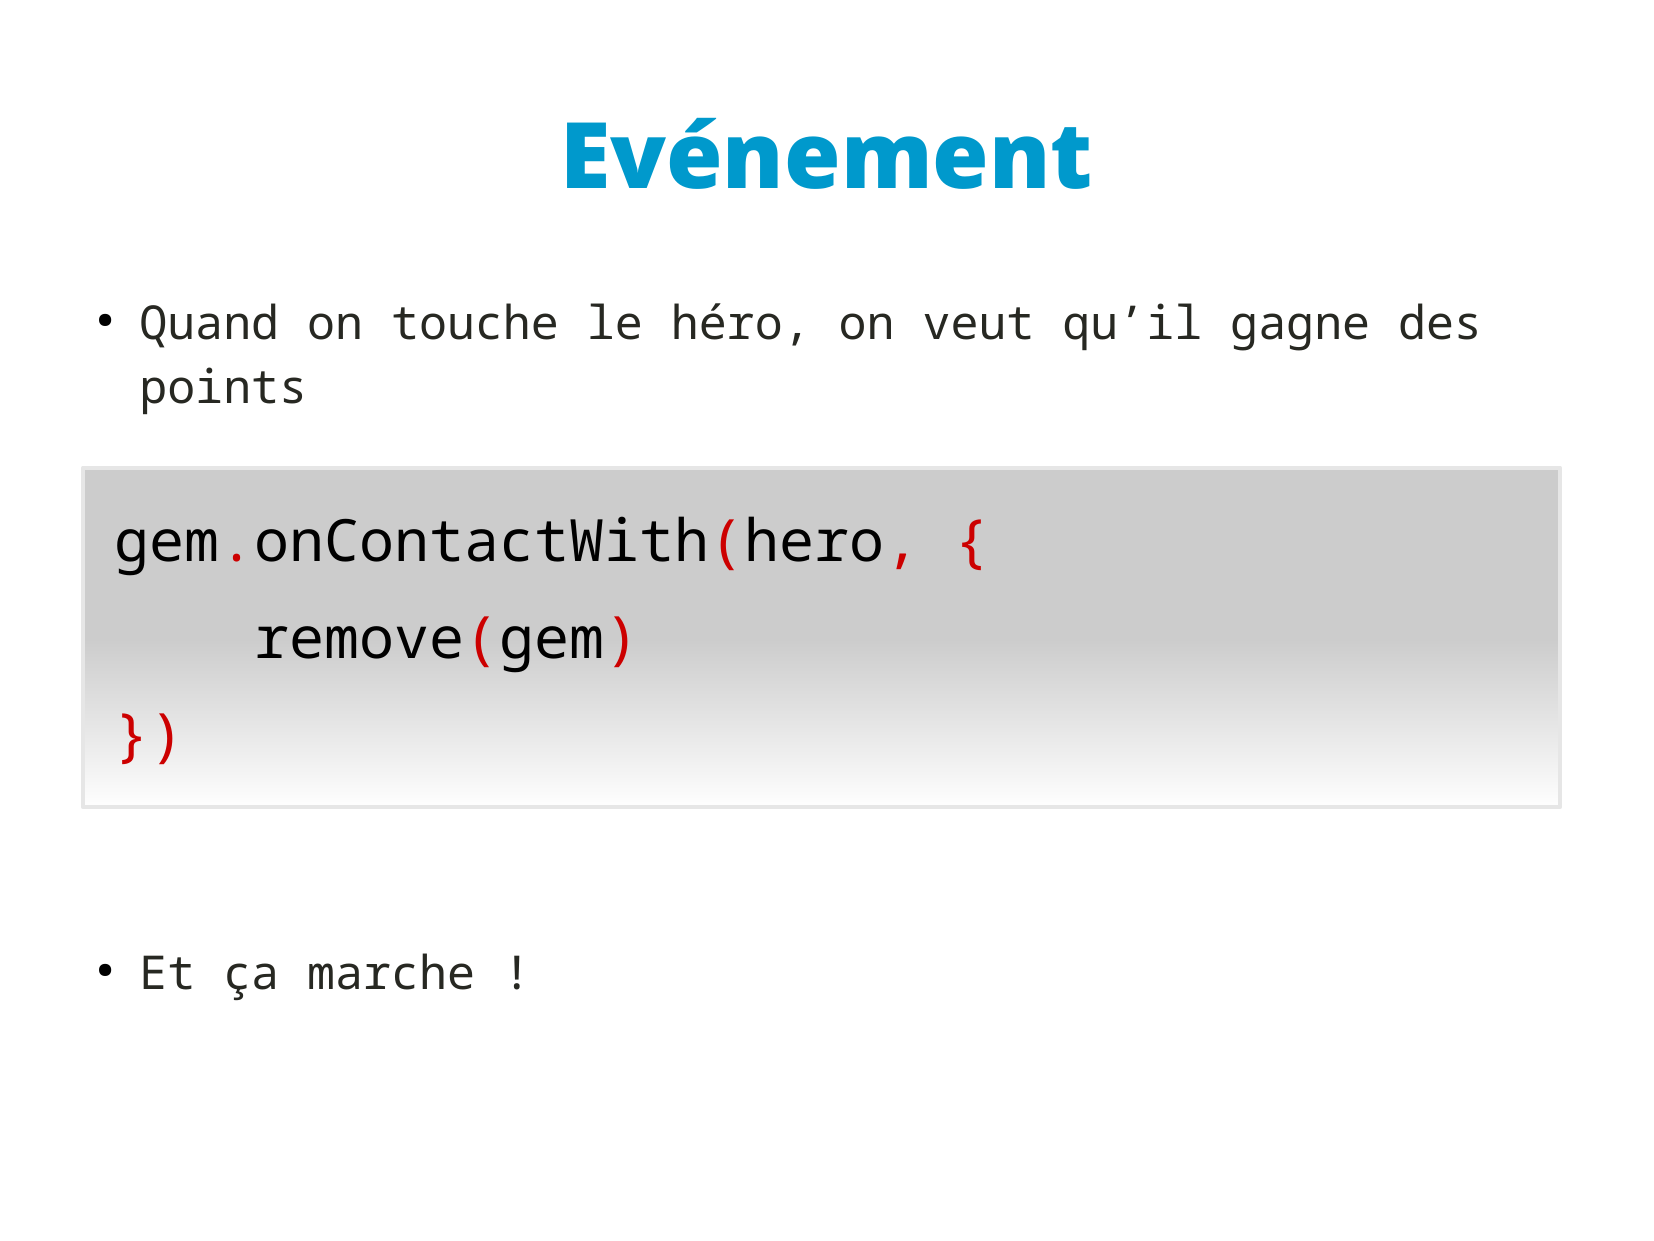

# Evénement
Quand on touche le héro, on veut qu’il gagne des points
Et ça marche !
gem.onContactWith(hero, {
 remove(gem)
})